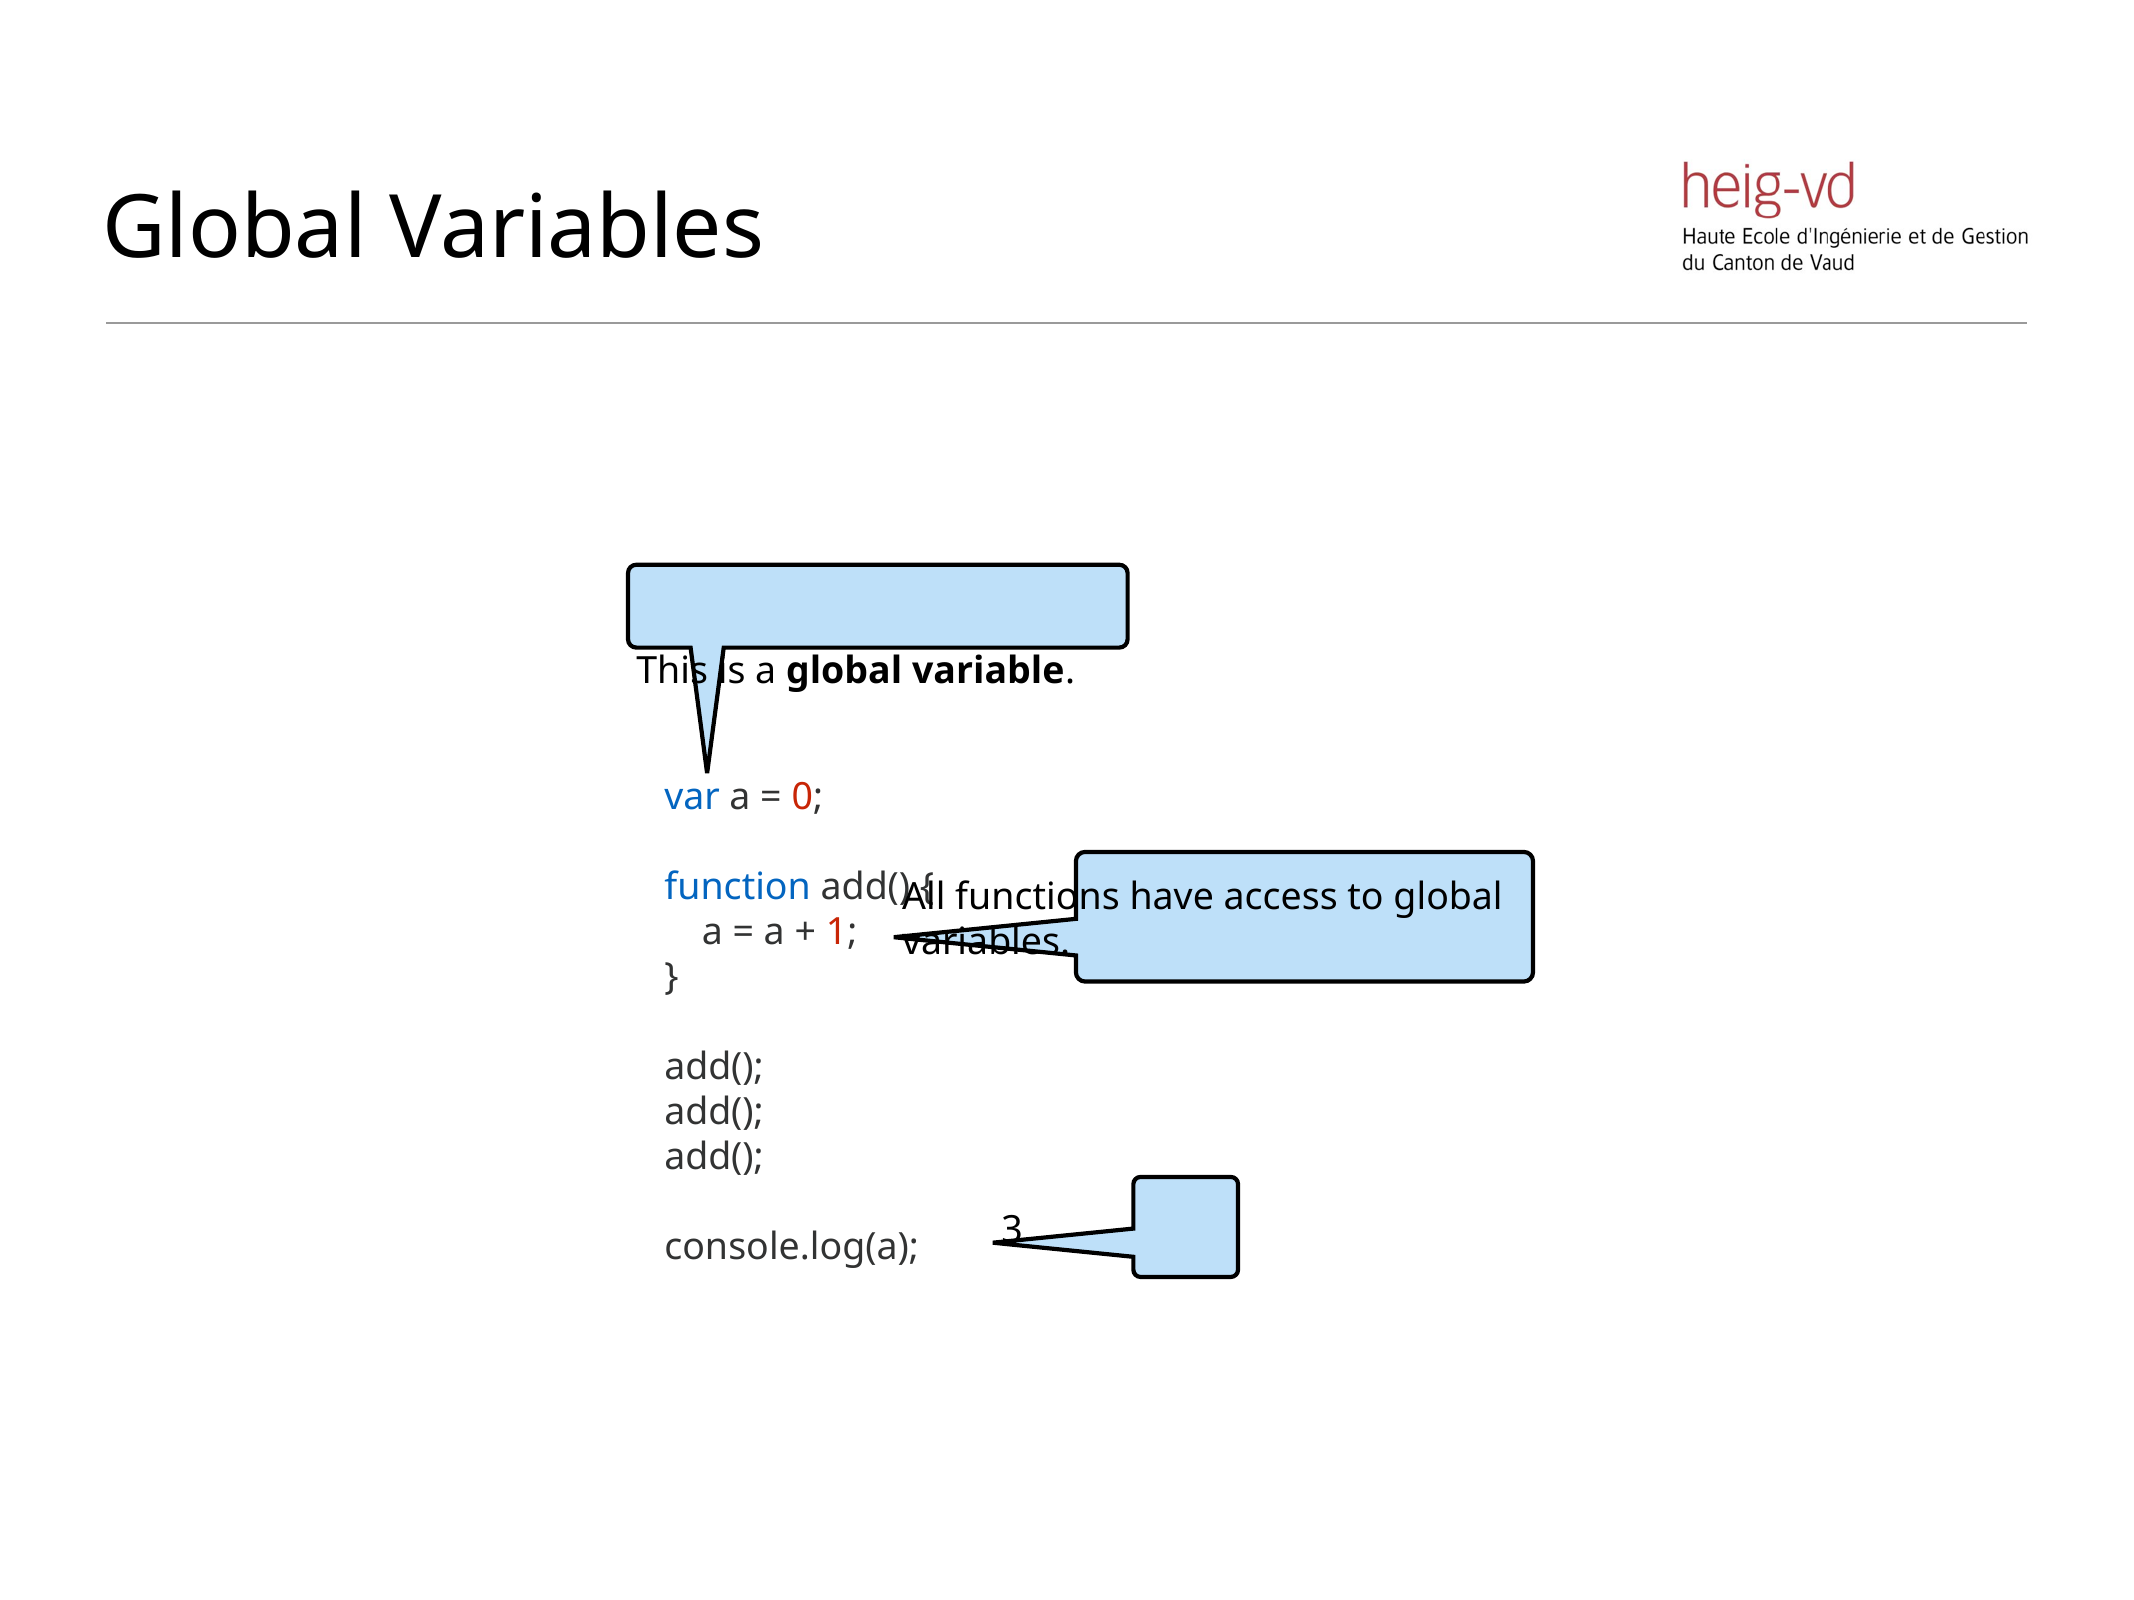

# Global Variables
This is a global variable.
var a = 0;
function add() {
a = a + 1;
}
add();
add();
add();
console.log(a);
All functions have access to global variables.
3